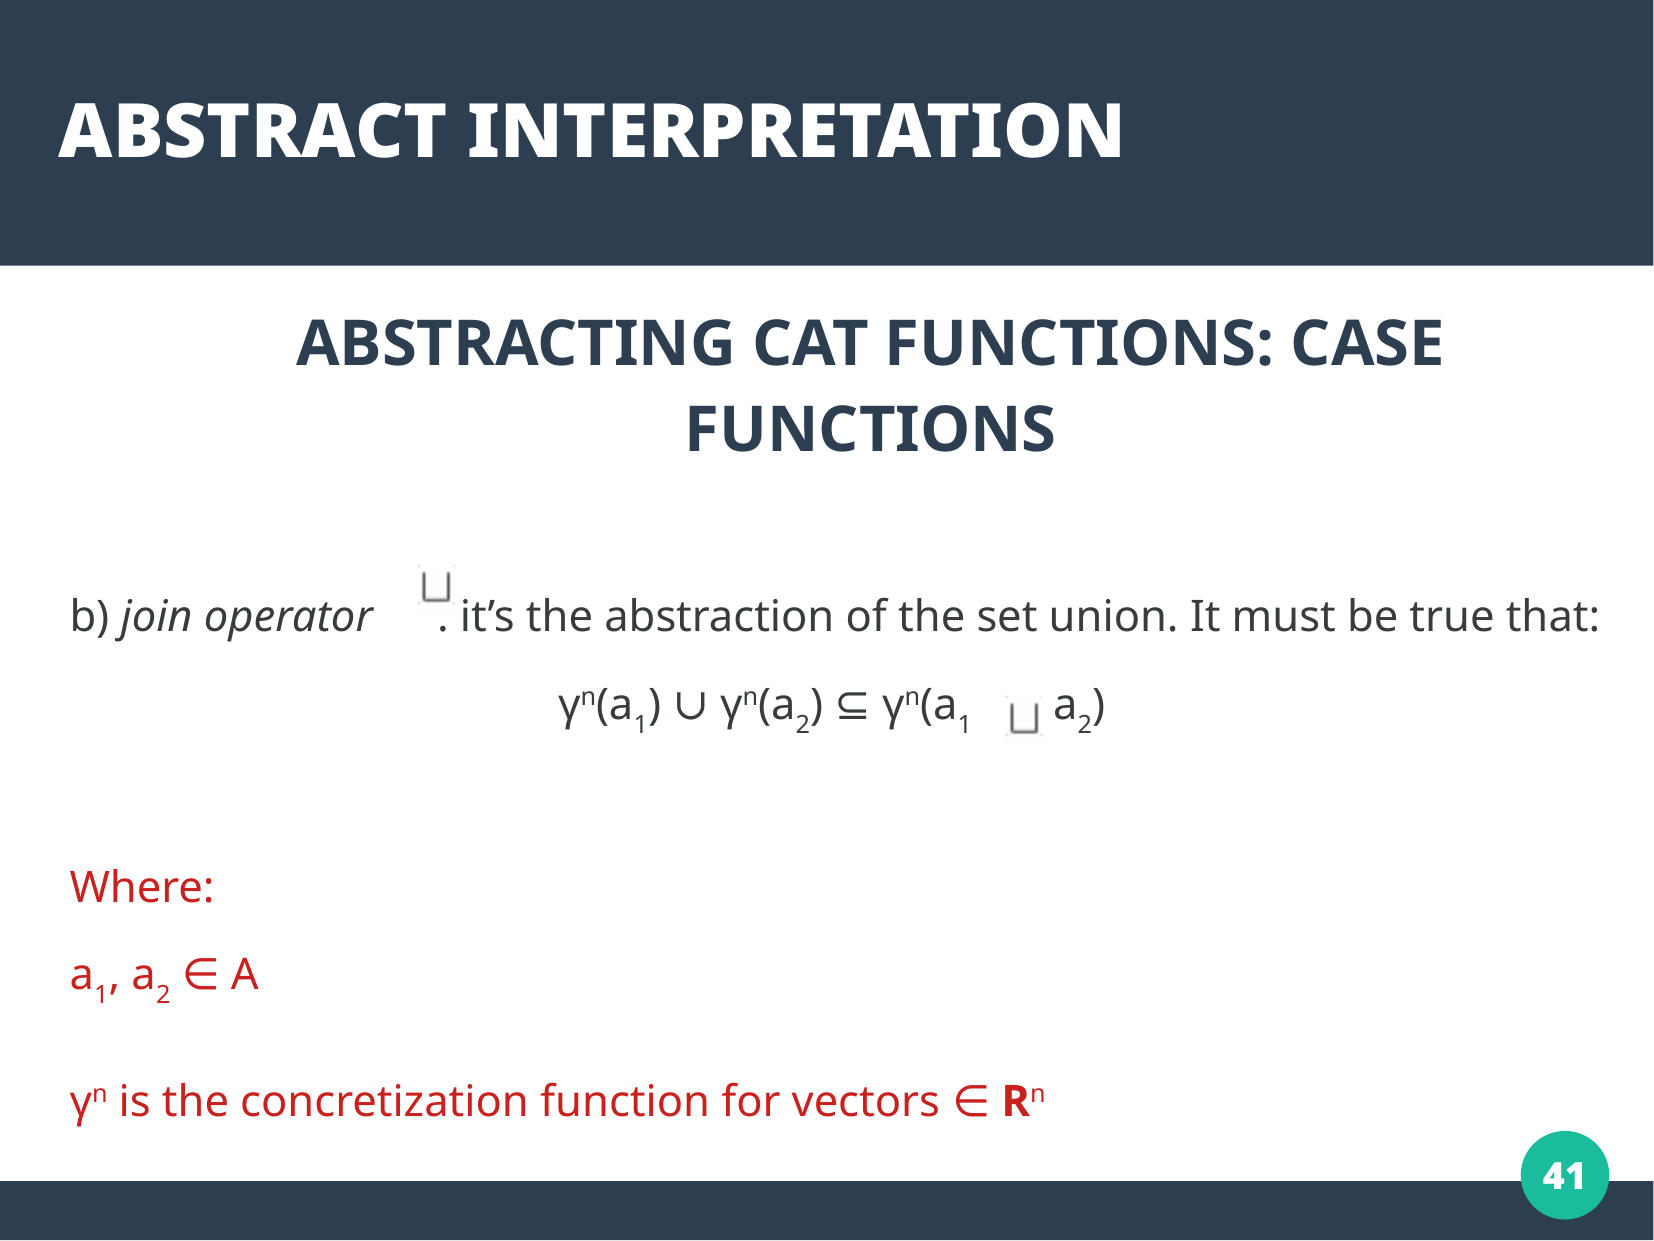

# ABSTRACT INTERPRETATION
ABSTRACTING CAT FUNCTIONS: CASE FUNCTIONS
b) join operator 	 : it’s the abstraction of the set union. It must be true that:
γn(a1) ∪ γn(a2) ⊆ γn(a1 	 a2)
Where:
a1, a2 ∈ A
γn is the concretization function for vectors ∈ Rn
41